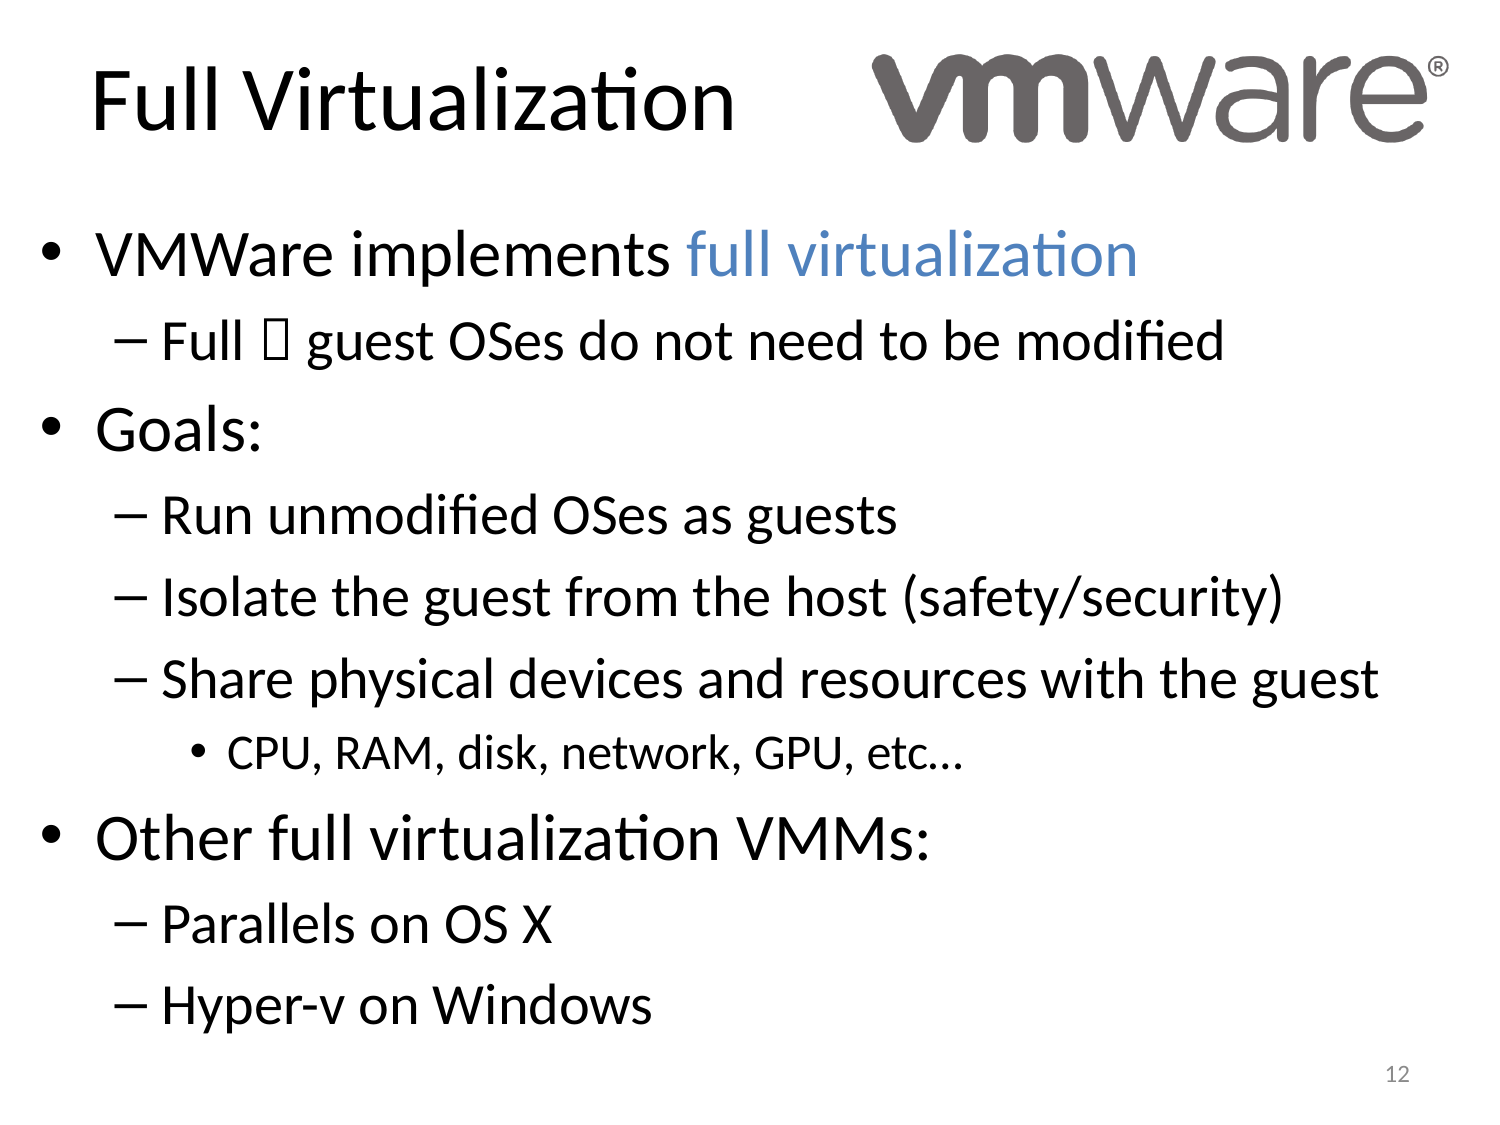

# Full Virtualization
VMWare implements full virtualization
Full  guest OSes do not need to be modified
Goals:
Run unmodified OSes as guests
Isolate the guest from the host (safety/security)
Share physical devices and resources with the guest
CPU, RAM, disk, network, GPU, etc…
Other full virtualization VMMs:
Parallels on OS X
Hyper-v on Windows